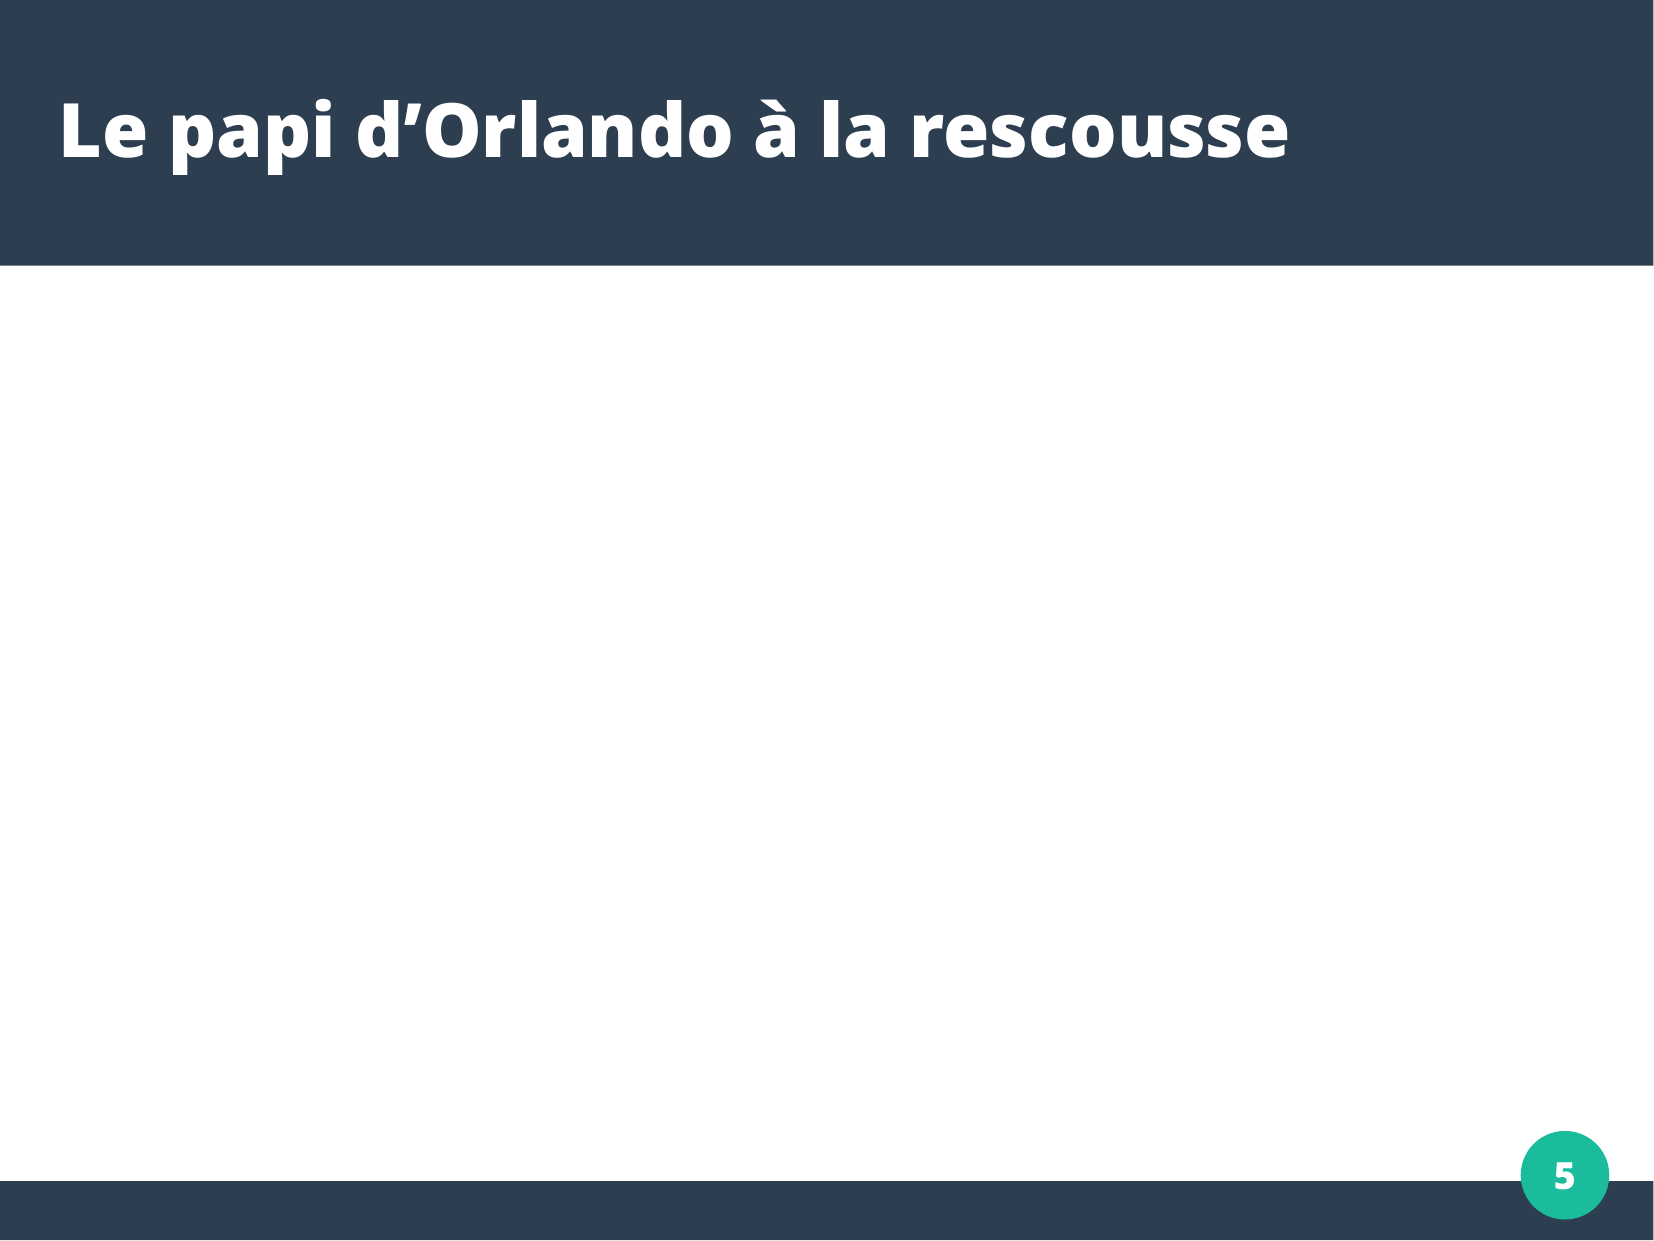

# Le papi d’Orlando à la rescousse
5